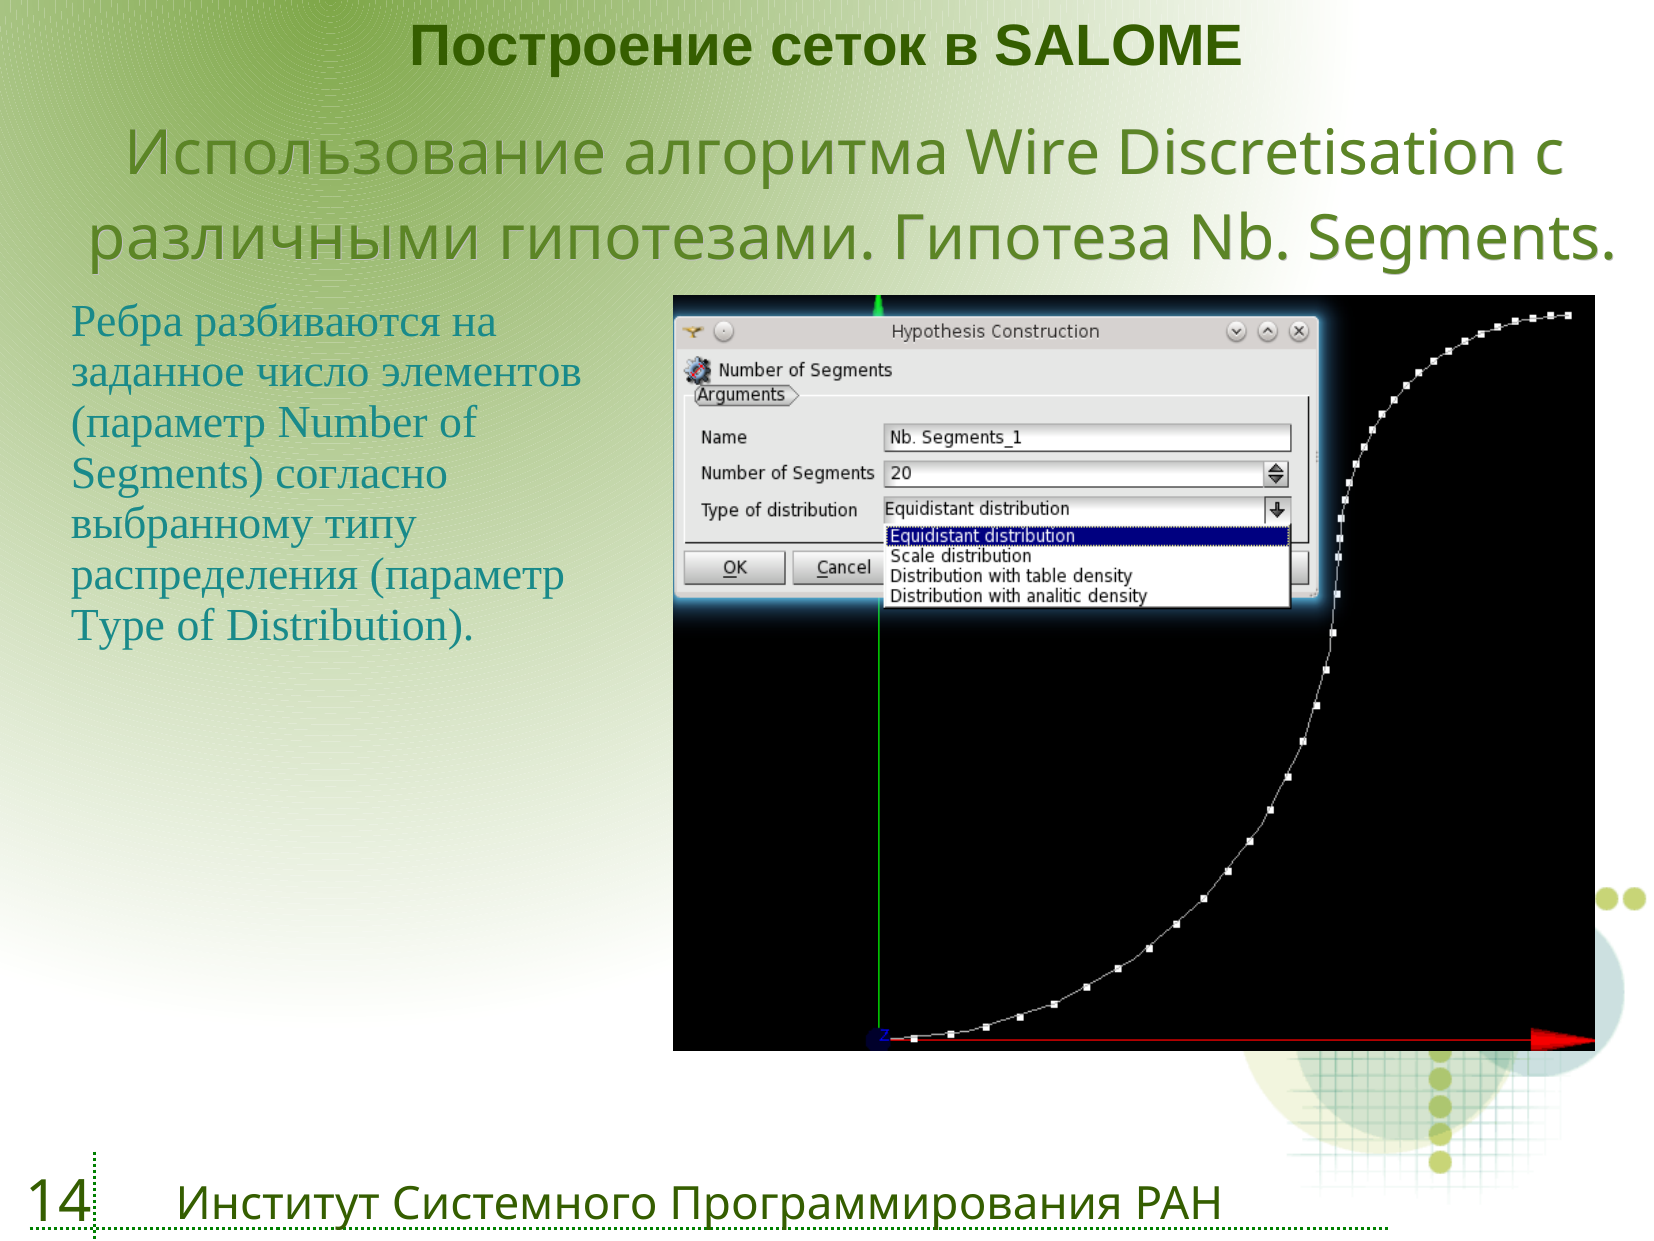

# Использование алгоритма Wire Discretisation c различными гипотезами. Гипотеза Nb. Segments.
Ребра разбиваются на заданное число элементов (параметр Number of Segments) согласно выбранному типу распределения (параметр Type of Distribution).